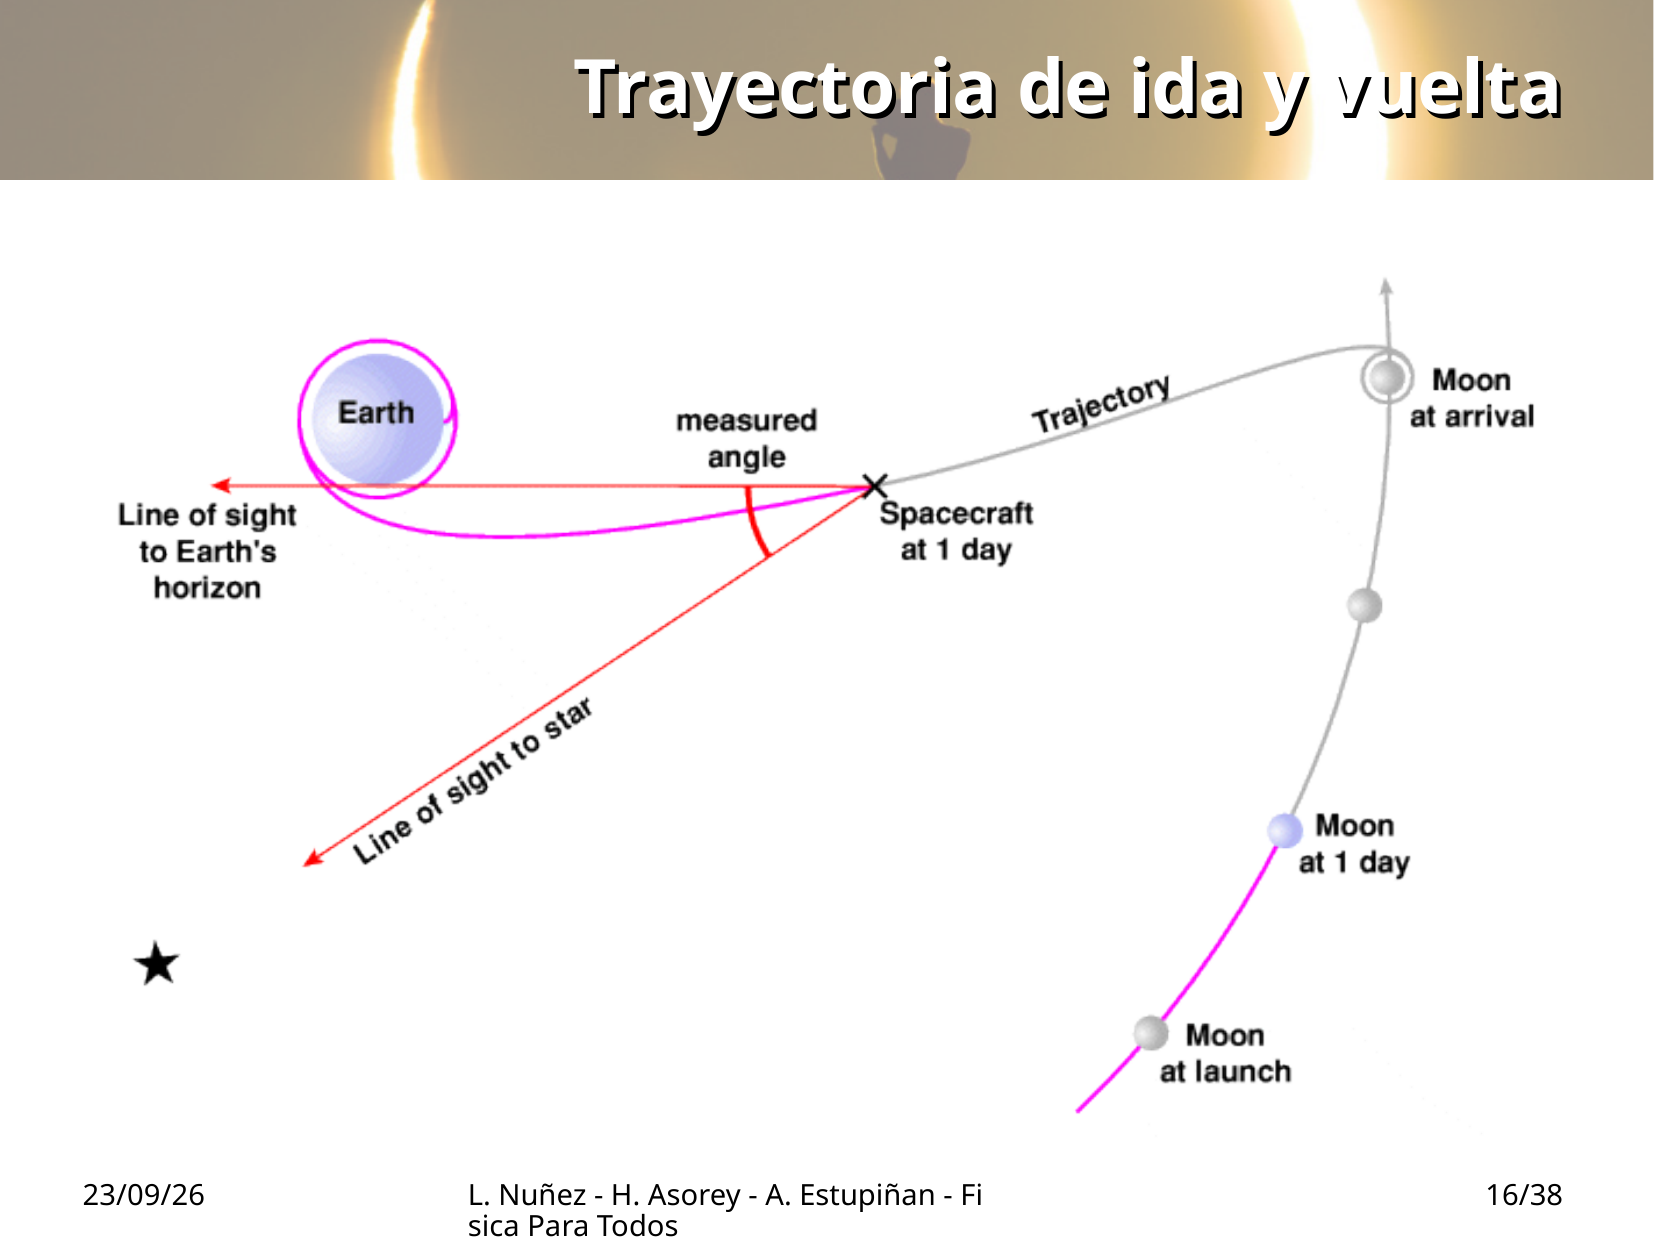

# Trayectoria de ida y vuelta
L. Nuñez - H. Asorey - A. Estupiñan - Fisica Para Todos
16